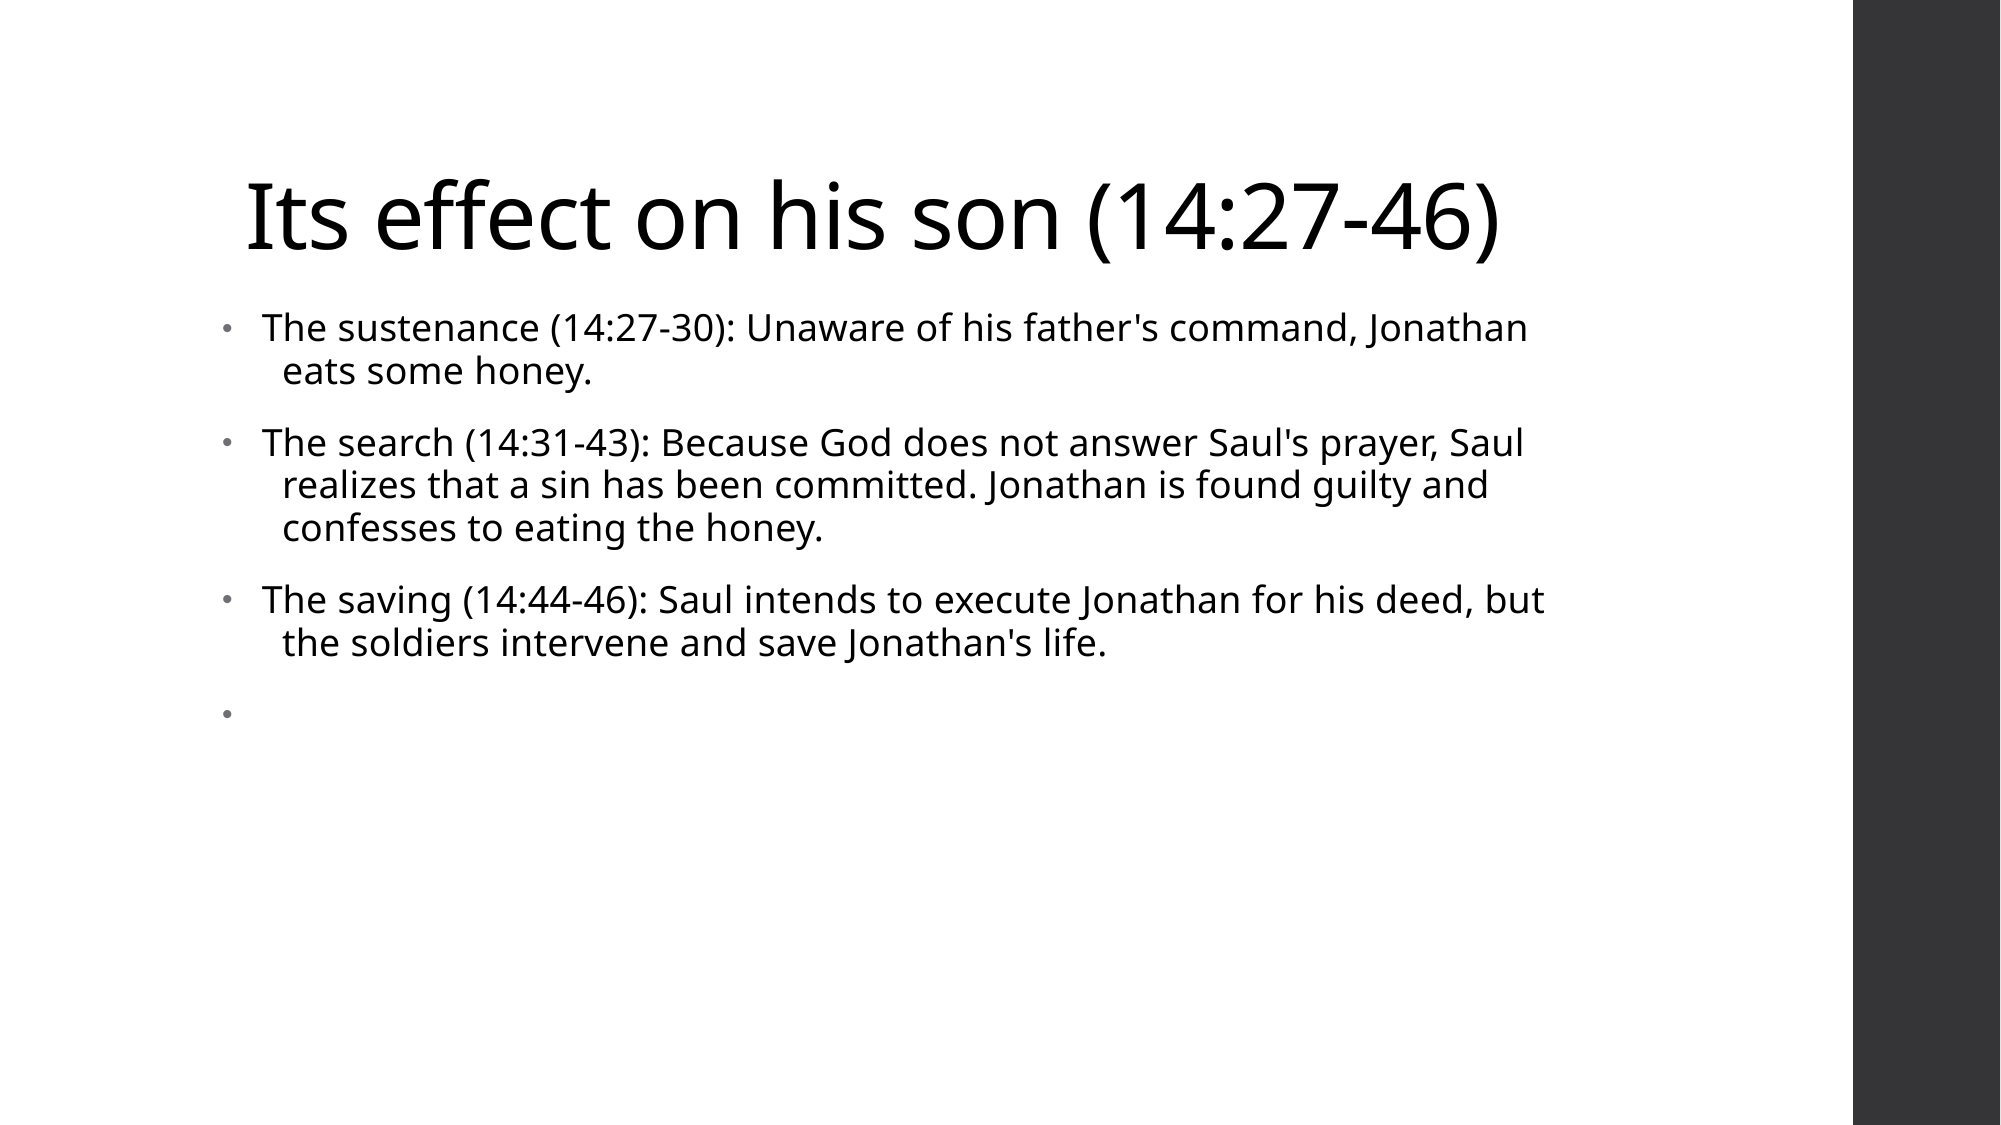

# Its effect on his son (14:27-46)
 The sustenance (14:27-30): Unaware of his father's command, Jonathan eats some honey.
 The search (14:31-43): Because God does not answer Saul's prayer, Saul realizes that a sin has been committed. Jonathan is found guilty and confesses to eating the honey.
 The saving (14:44-46): Saul intends to execute Jonathan for his deed, but the soldiers intervene and save Jonathan's life.